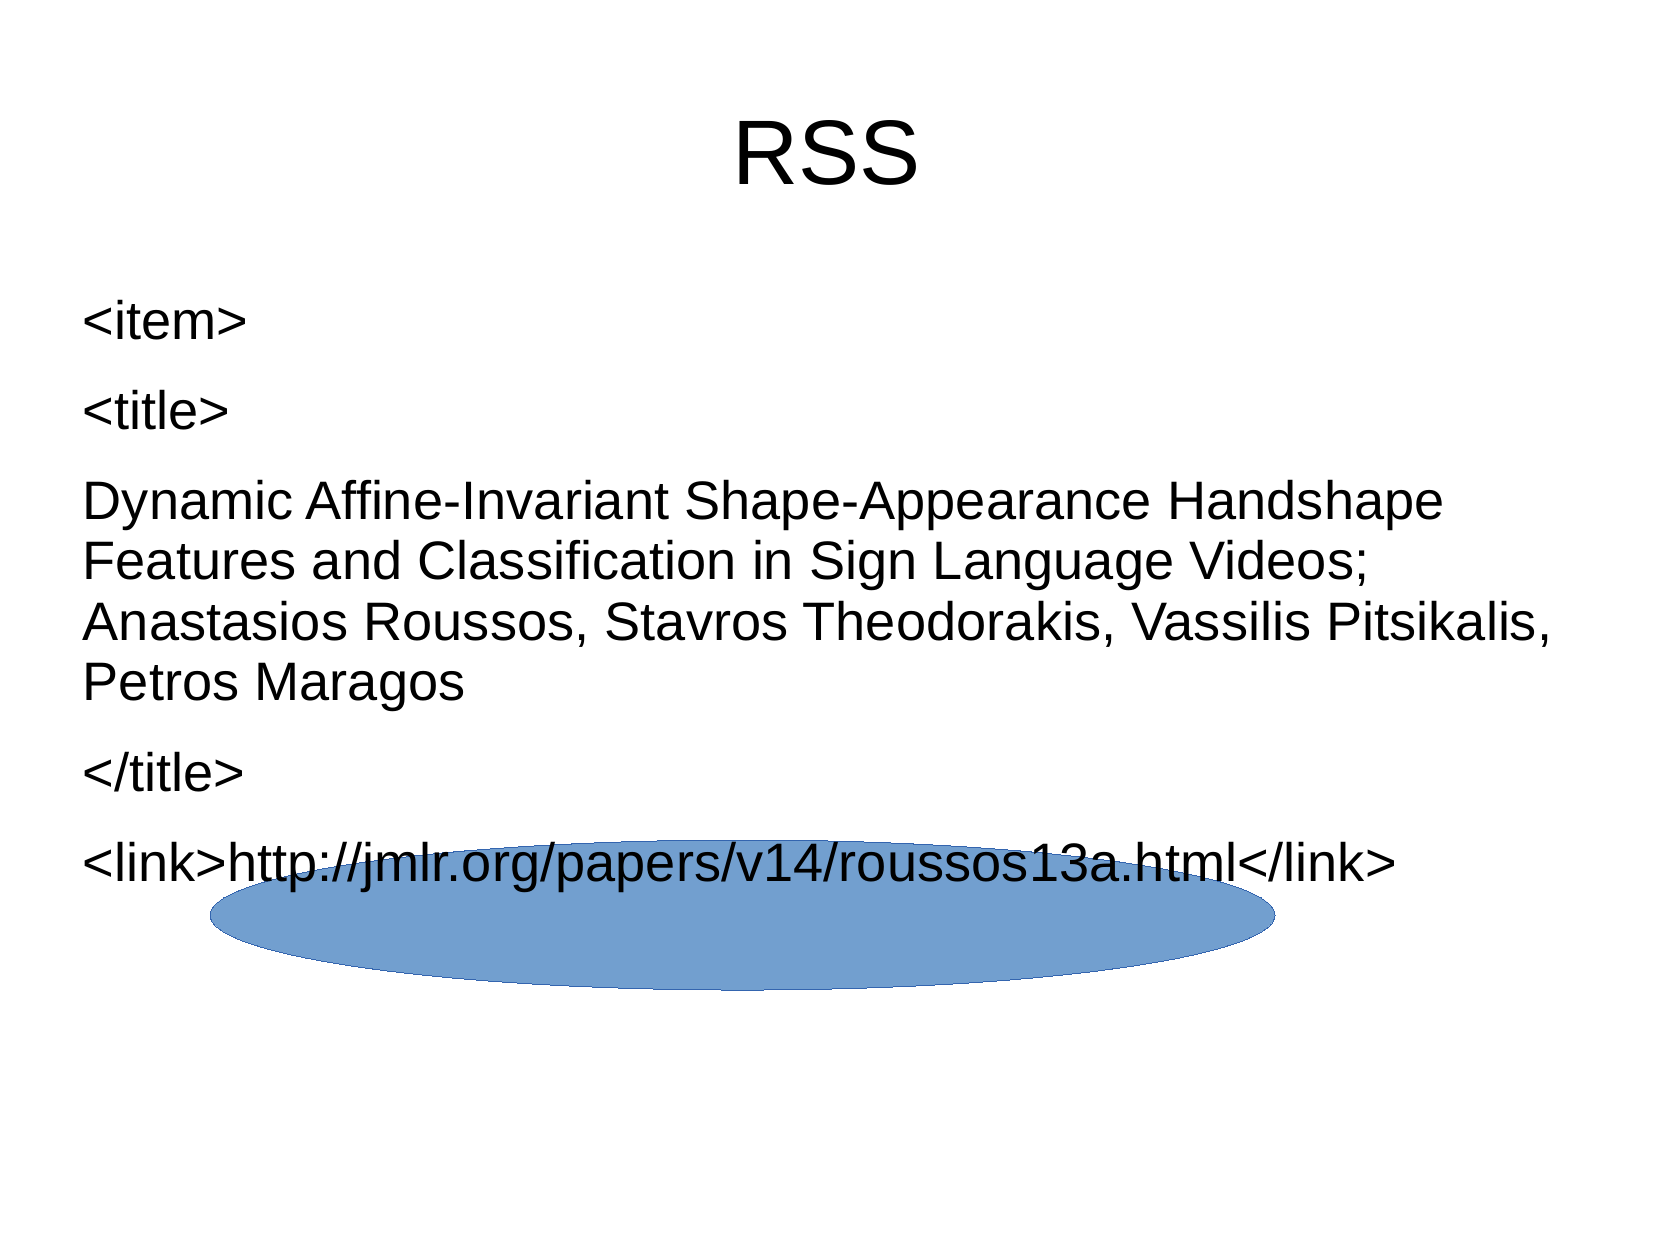

# RSS
<item>
<title>
Dynamic Affine-Invariant Shape-Appearance Handshape Features and Classification in Sign Language Videos; Anastasios Roussos, Stavros Theodorakis, Vassilis Pitsikalis, Petros Maragos
</title>
<link>http://jmlr.org/papers/v14/roussos13a.html</link>